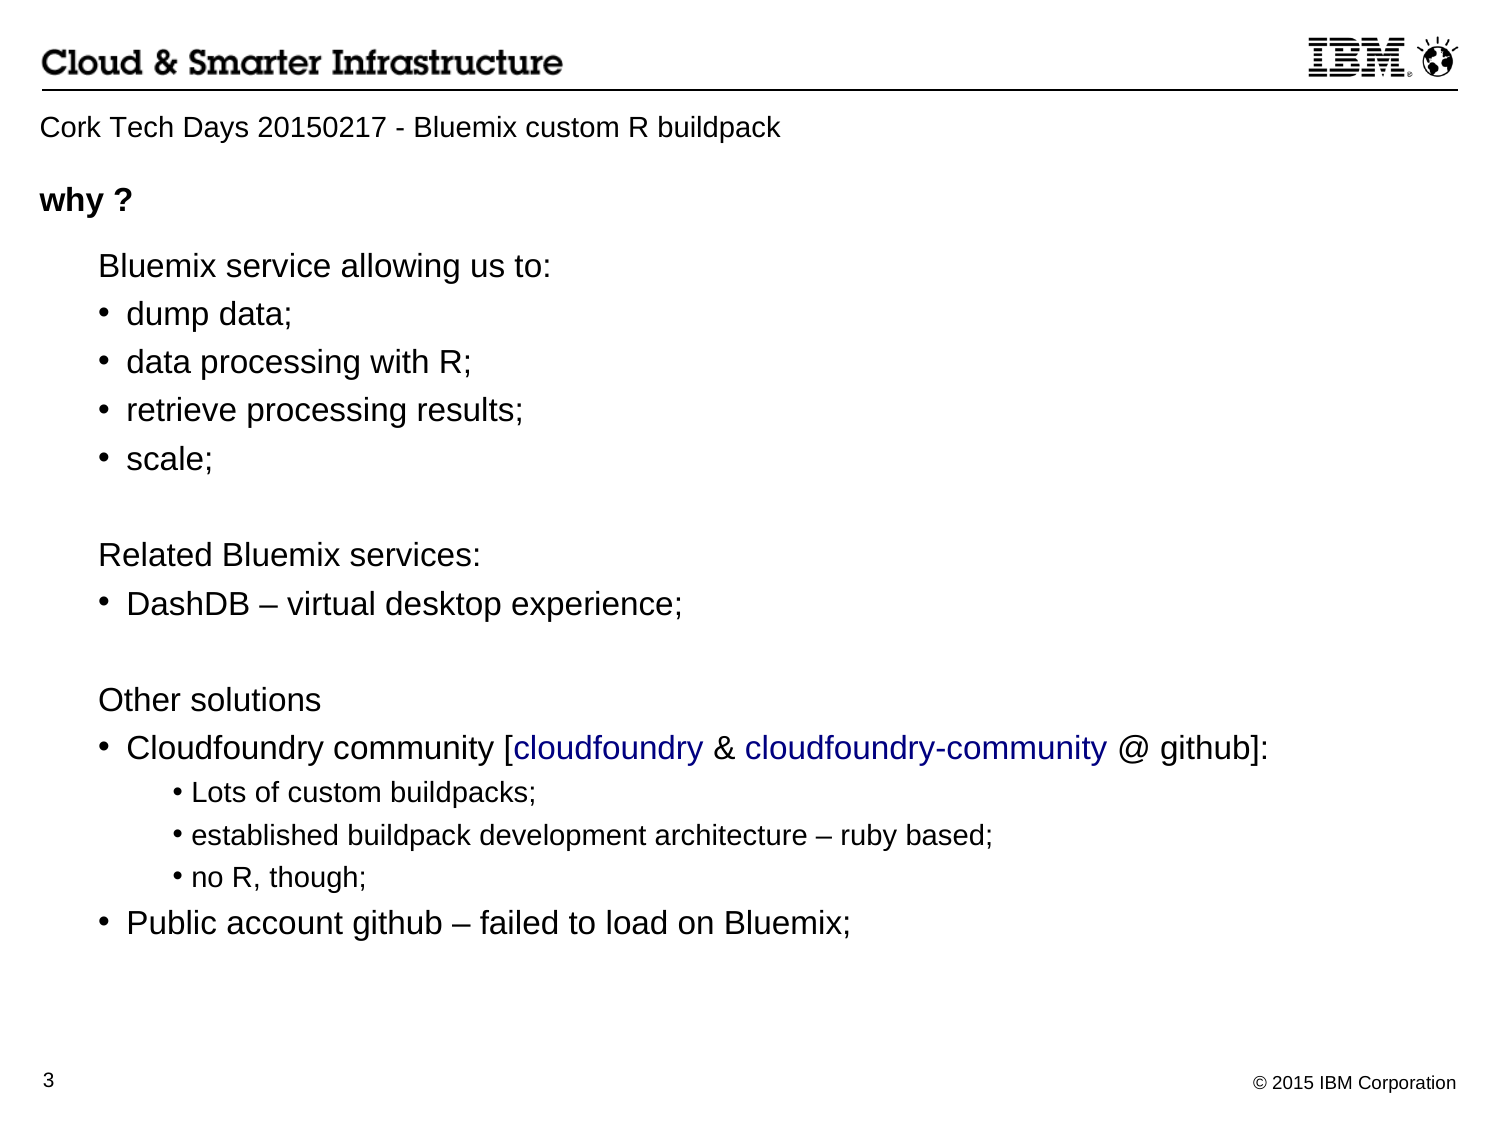

# Cork Tech Days 20150217 - Bluemix custom R buildpack why ?
Bluemix service allowing us to:
dump data;
data processing with R;
retrieve processing results;
scale;
Related Bluemix services:
DashDB – virtual desktop experience;
Other solutions
Cloudfoundry community [cloudfoundry & cloudfoundry-community @ github]:
 Lots of custom buildpacks;
 established buildpack development architecture – ruby based;
 no R, though;
Public account github – failed to load on Bluemix;